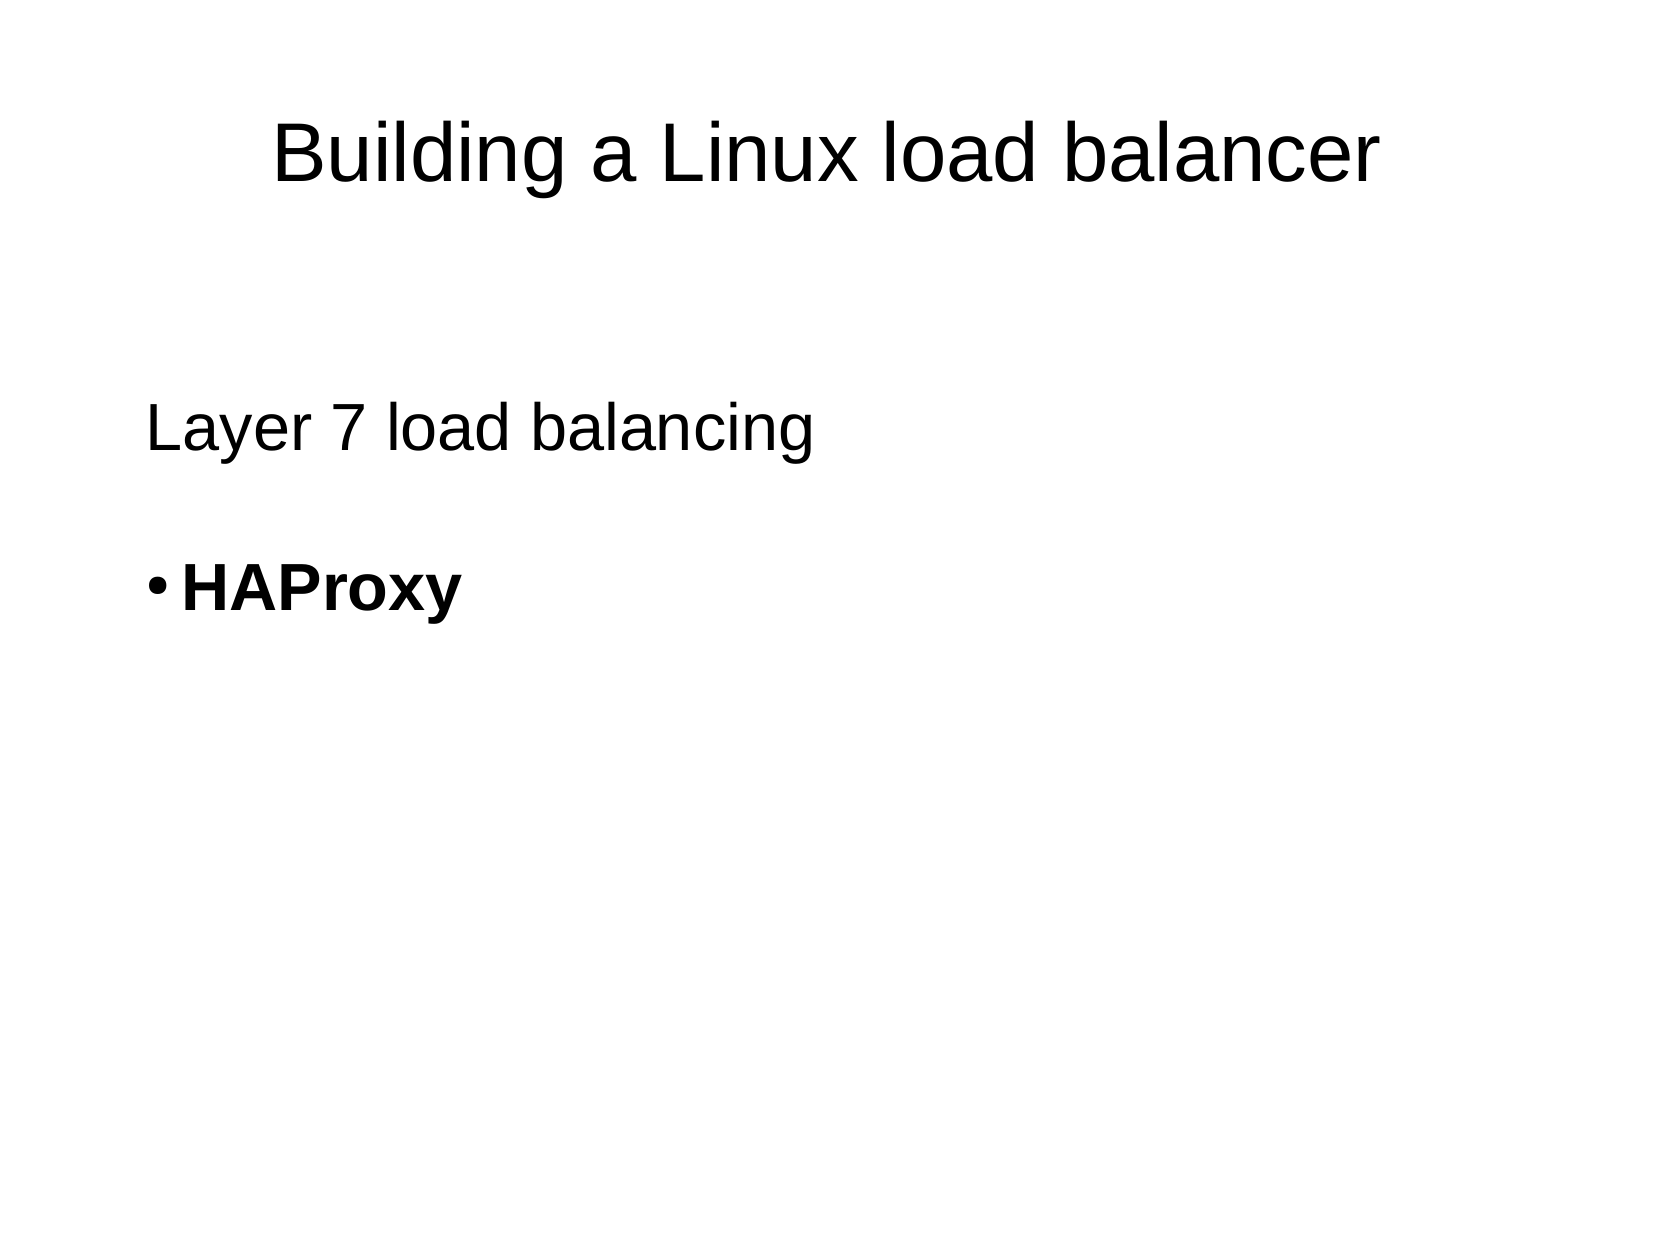

# Building a Linux load balancer
Layer 7 load balancing
HAProxy